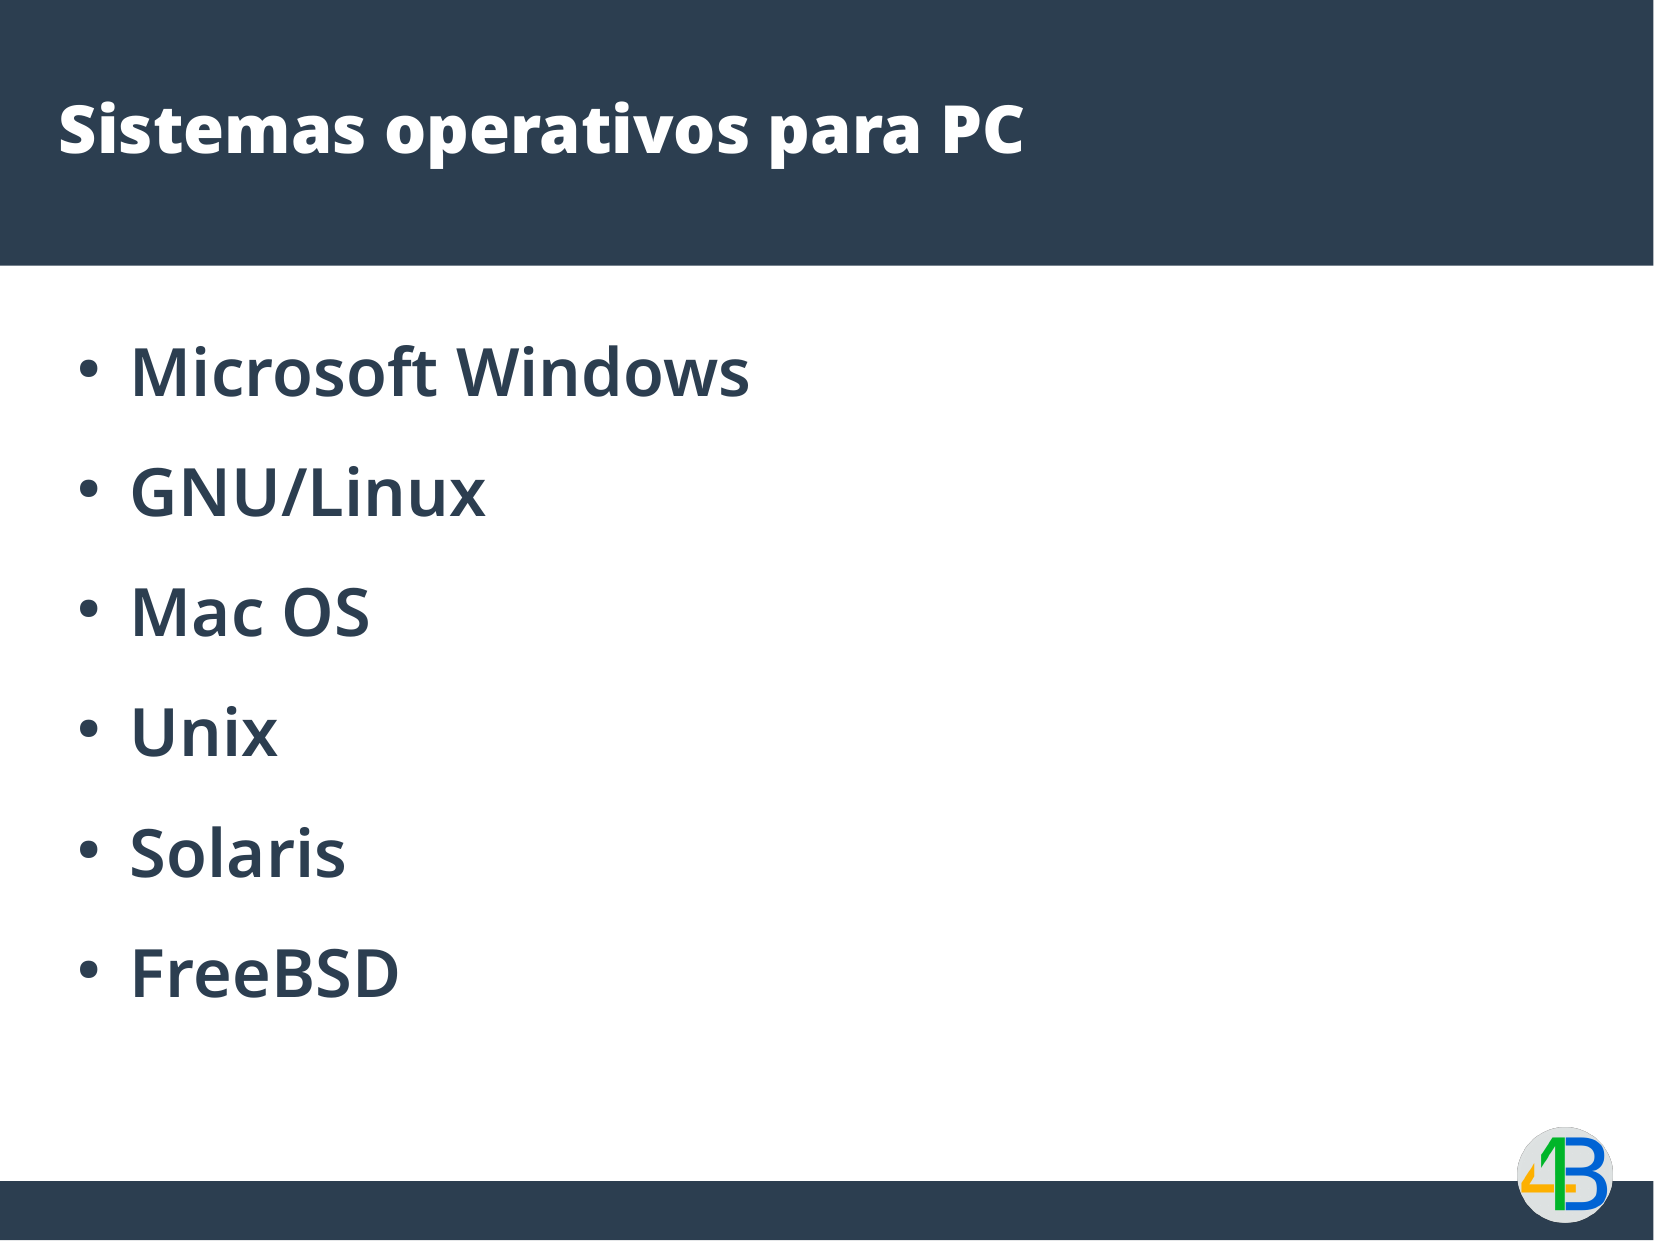

# Sistemas operativos para PC
Microsoft Windows
GNU/Linux
Mac OS
Unix
Solaris
FreeBSD